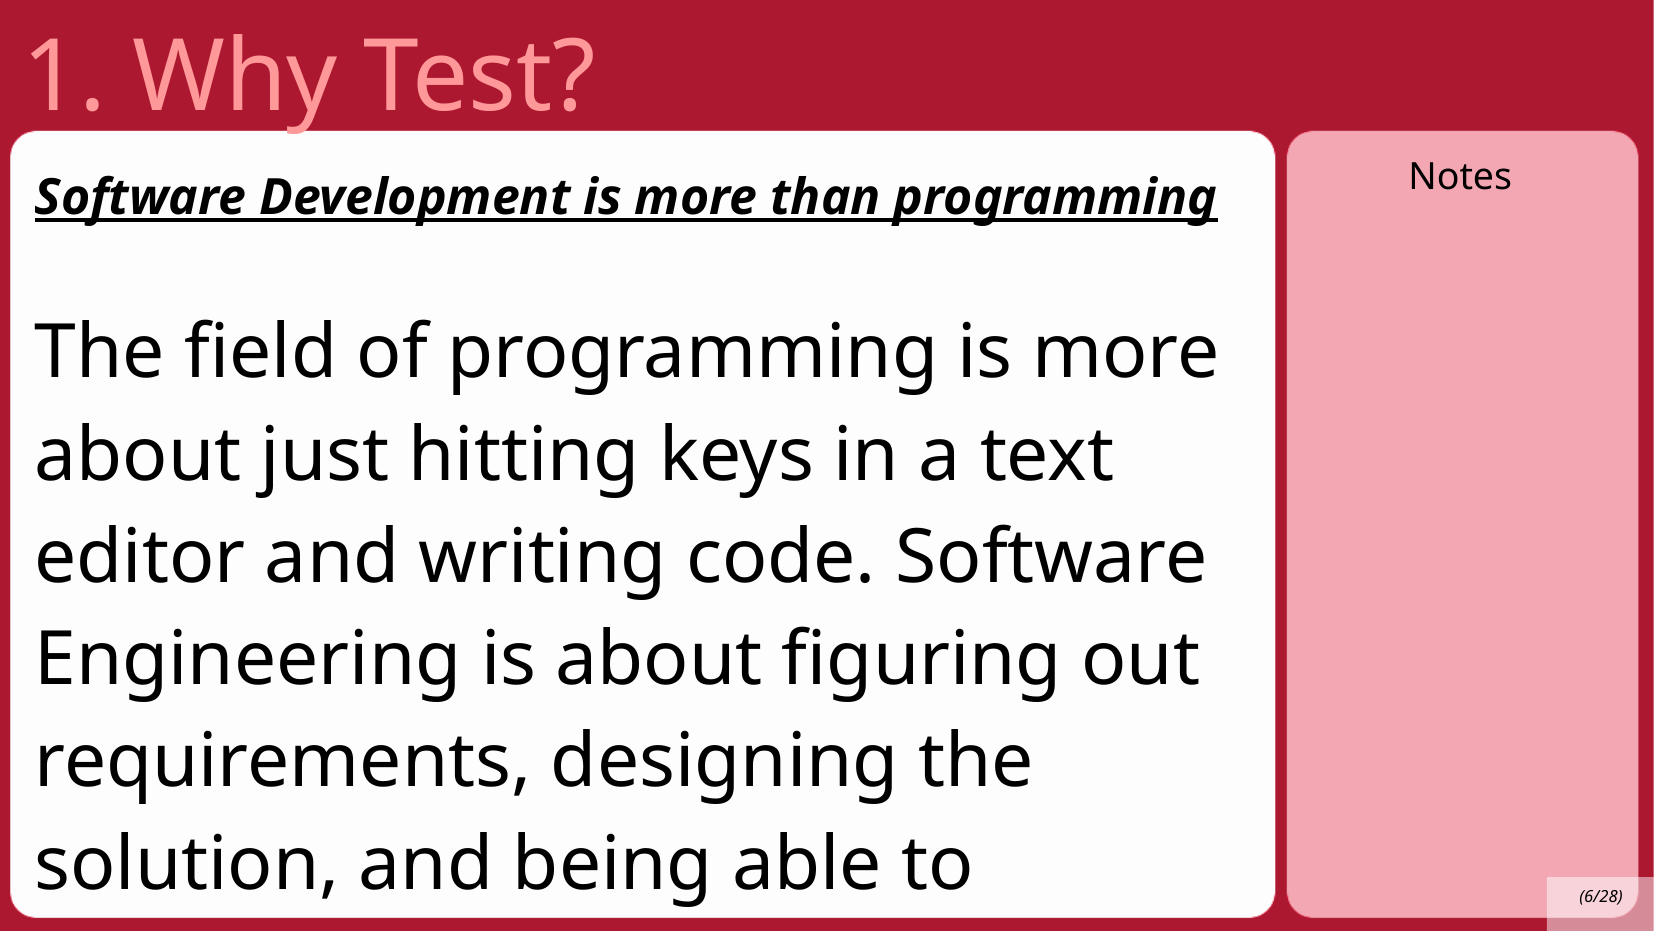

# 1. Why Test?
Notes
Software Development is more than programming
The field of programming is more about just hitting keys in a text editor and writing code. Software Engineering is about figuring out requirements, designing the solution, and being able to validate the work done.